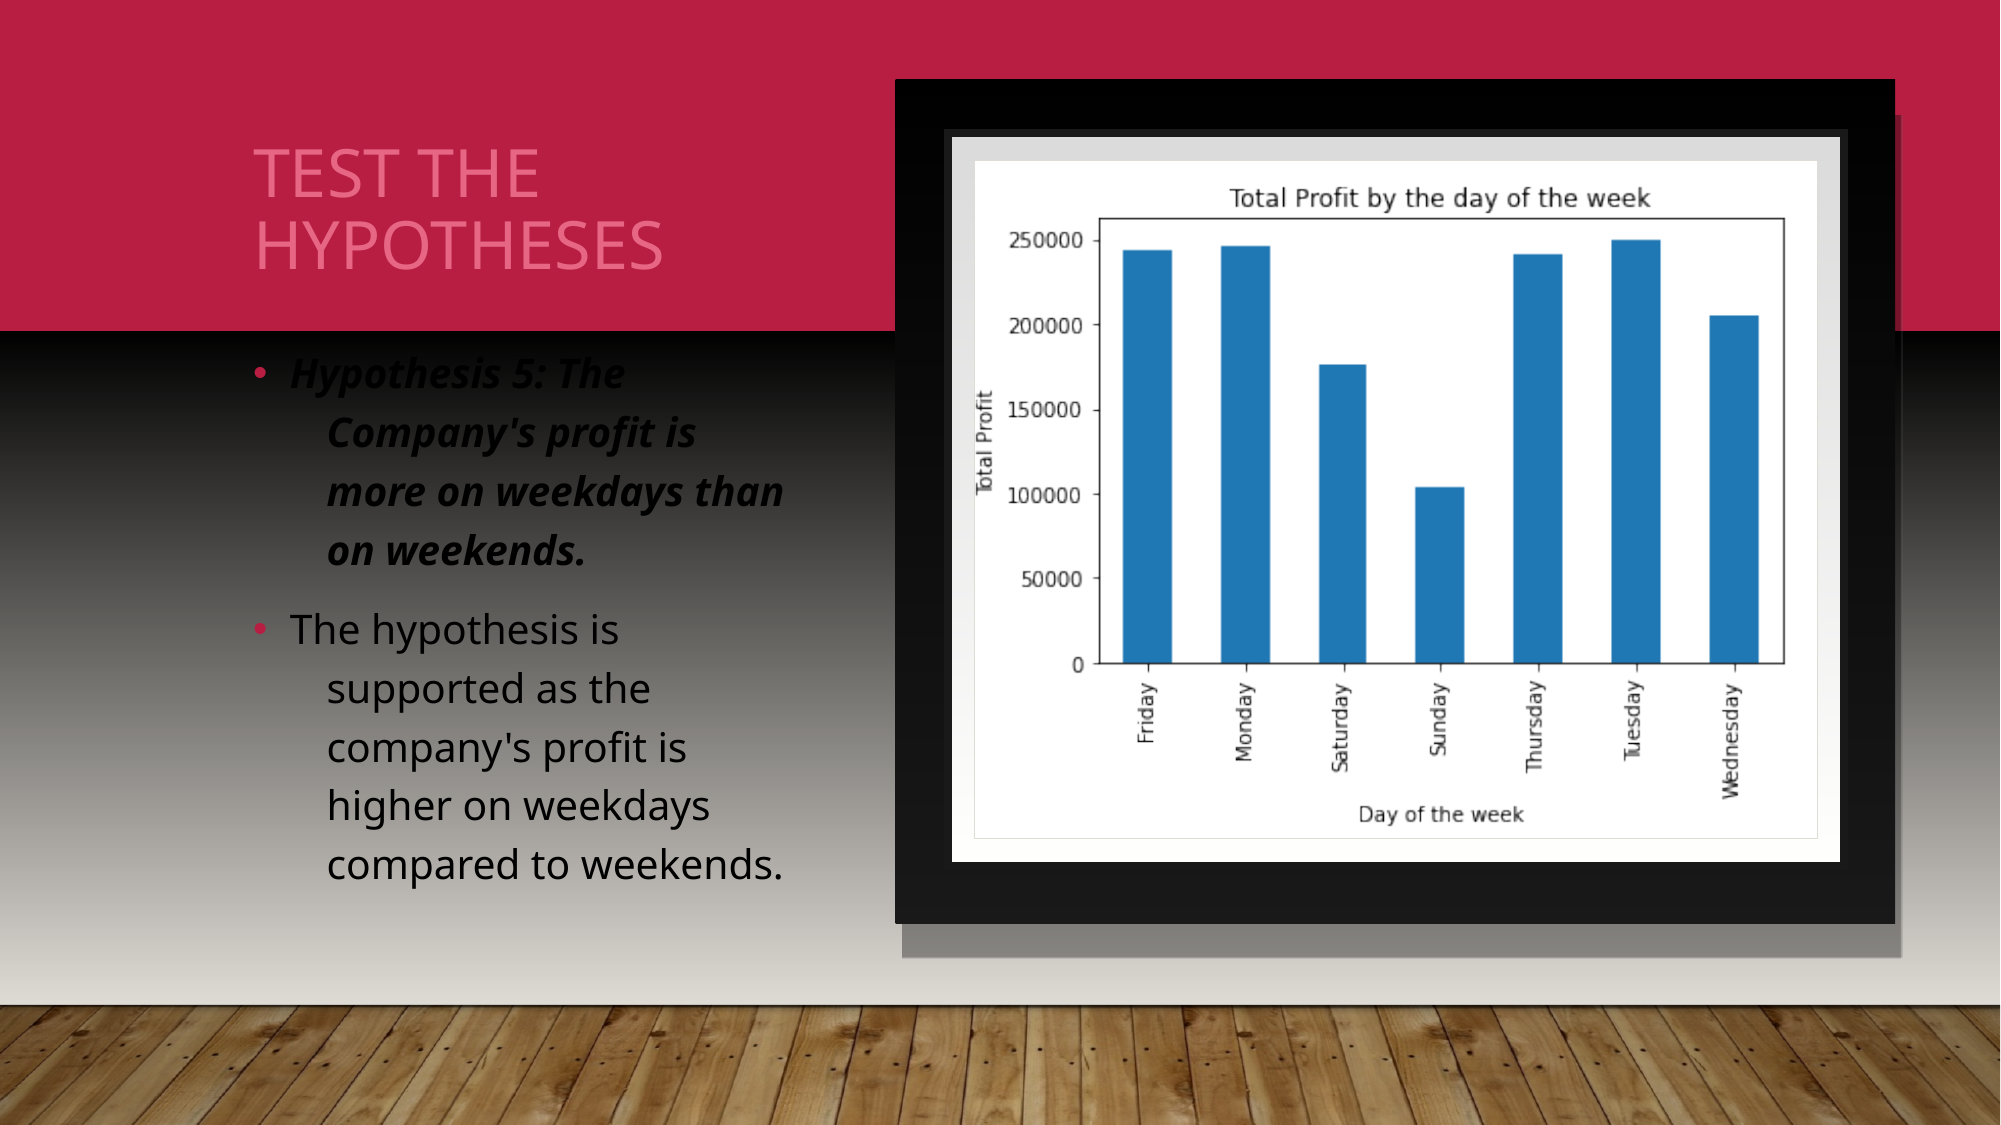

# Test the hypotheses
Hypothesis 5: The Company's profit is more on weekdays than on weekends.
The hypothesis is supported as the company's profit is higher on weekdays compared to weekends.